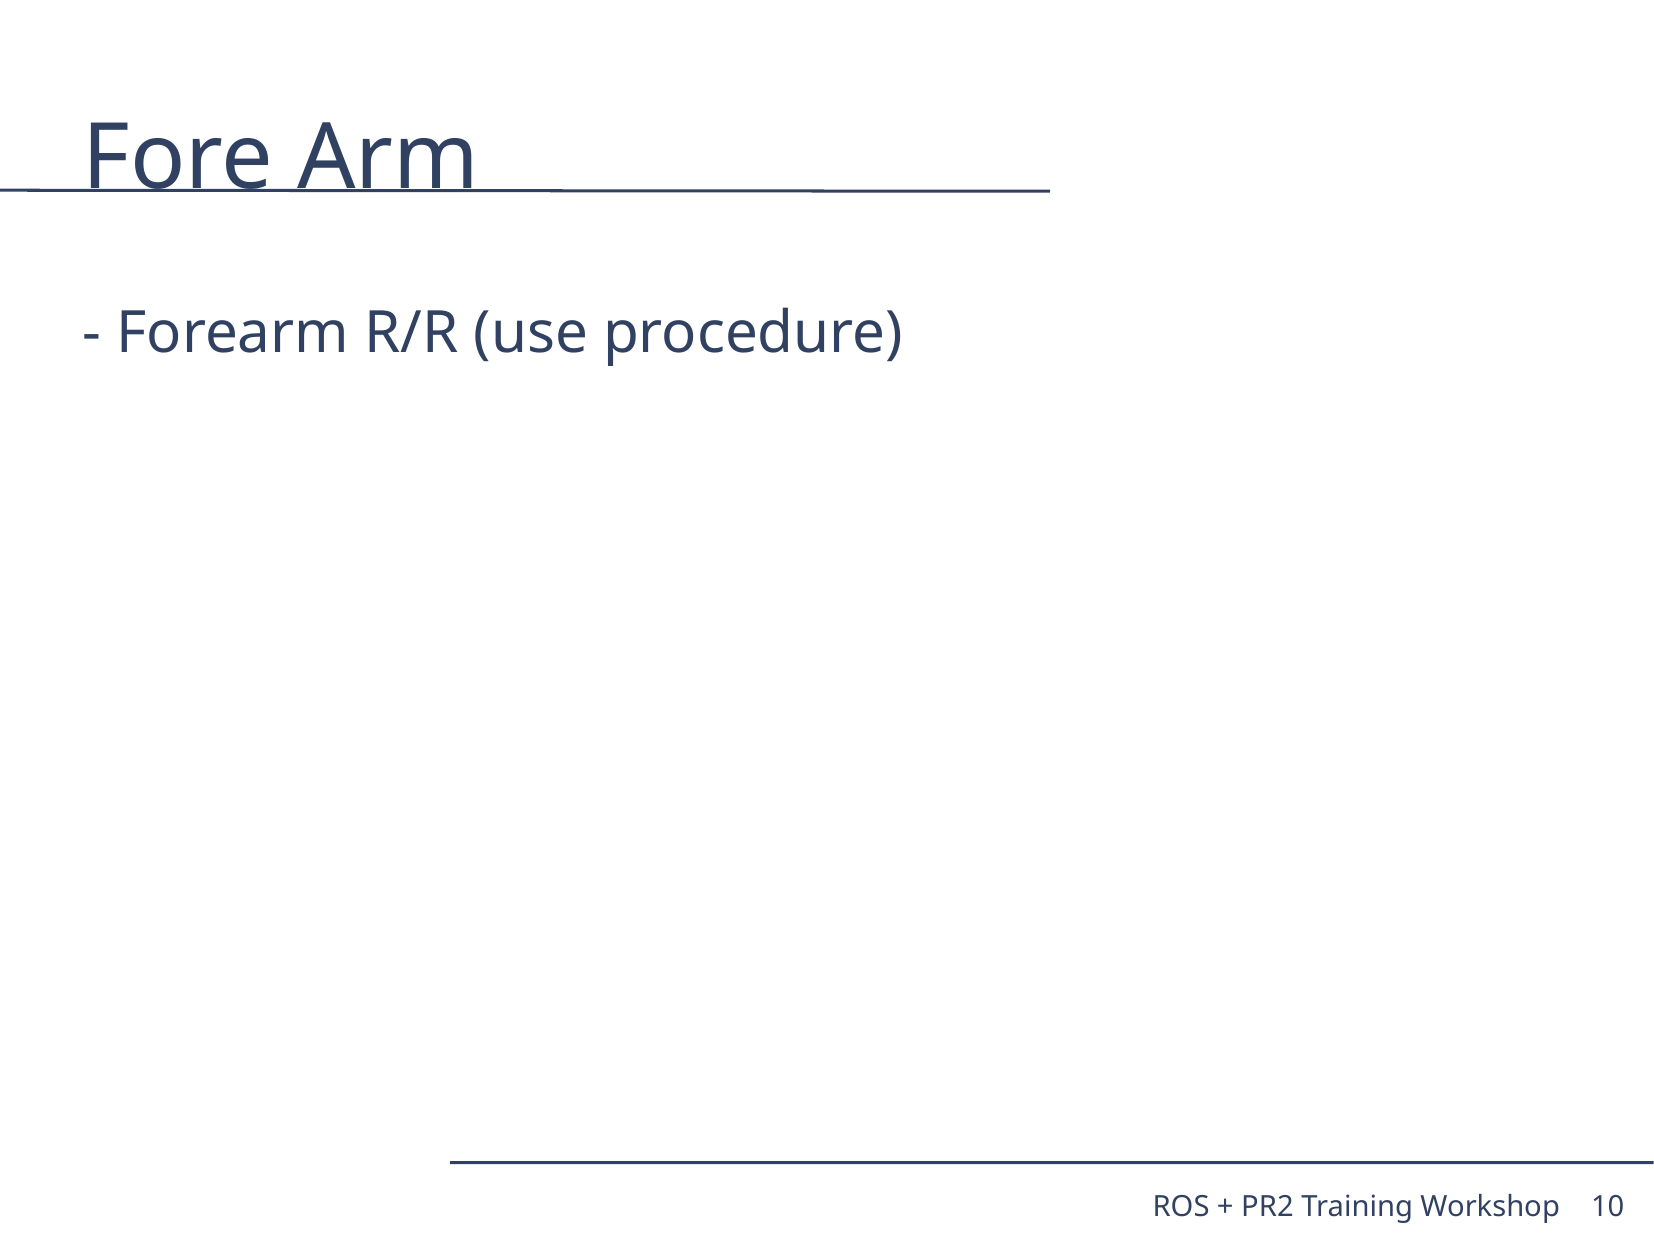

# Fore Arm
- Forearm R/R (use procedure)